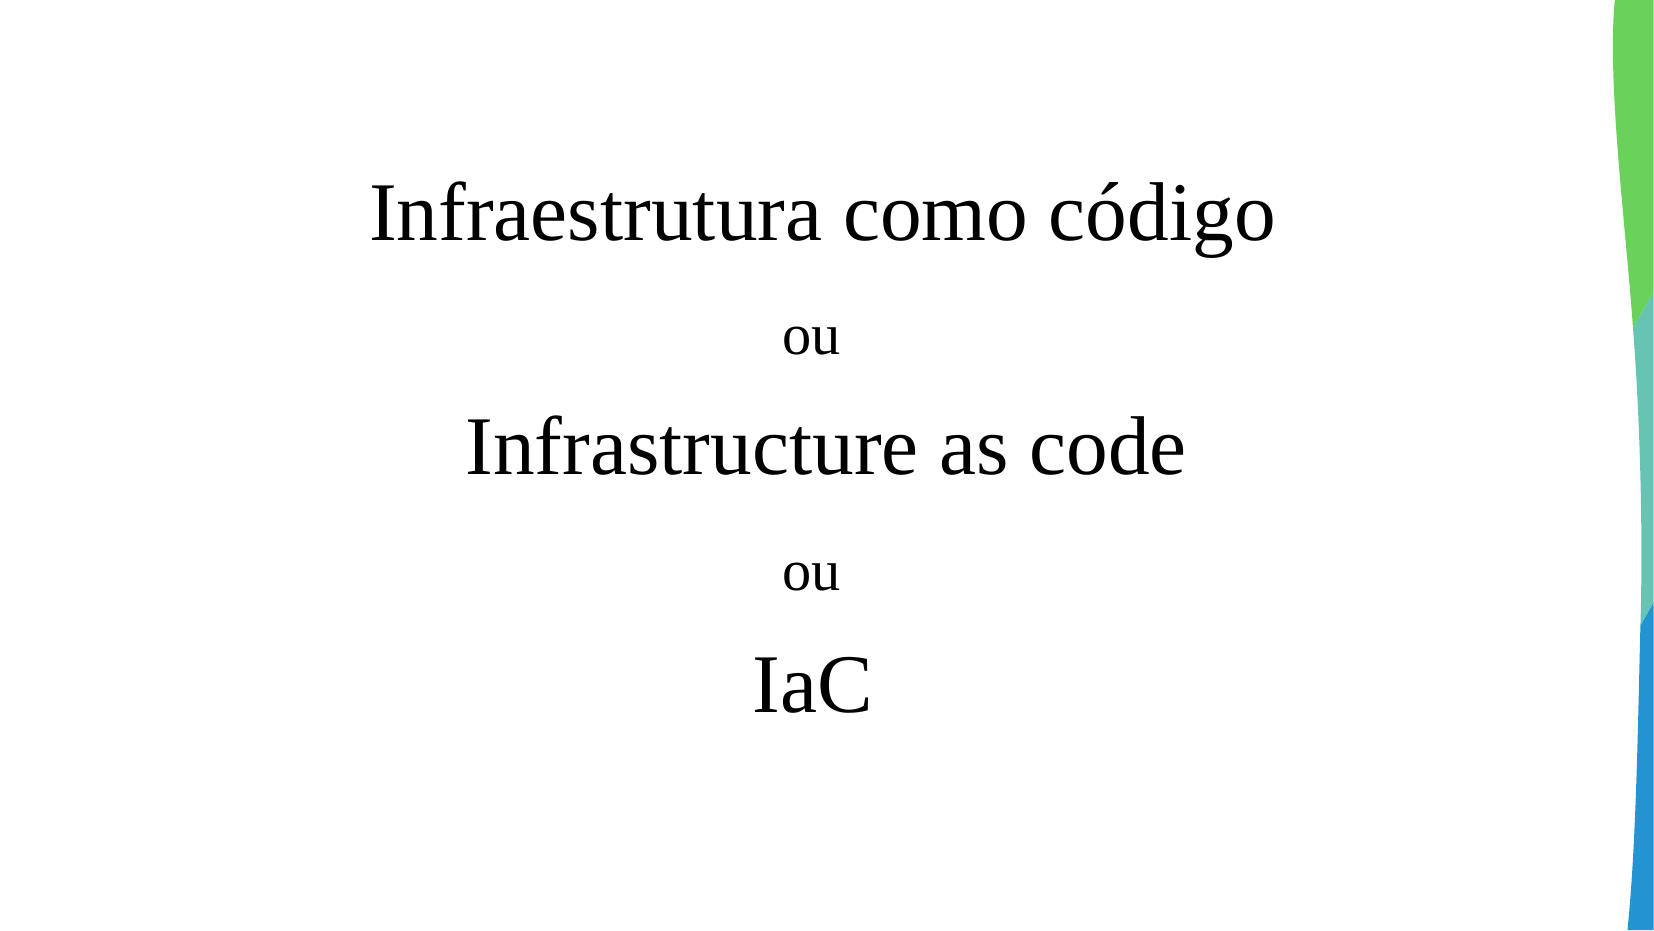

Infraestrutura como código
ou
Infrastructure as code
ou
IaC